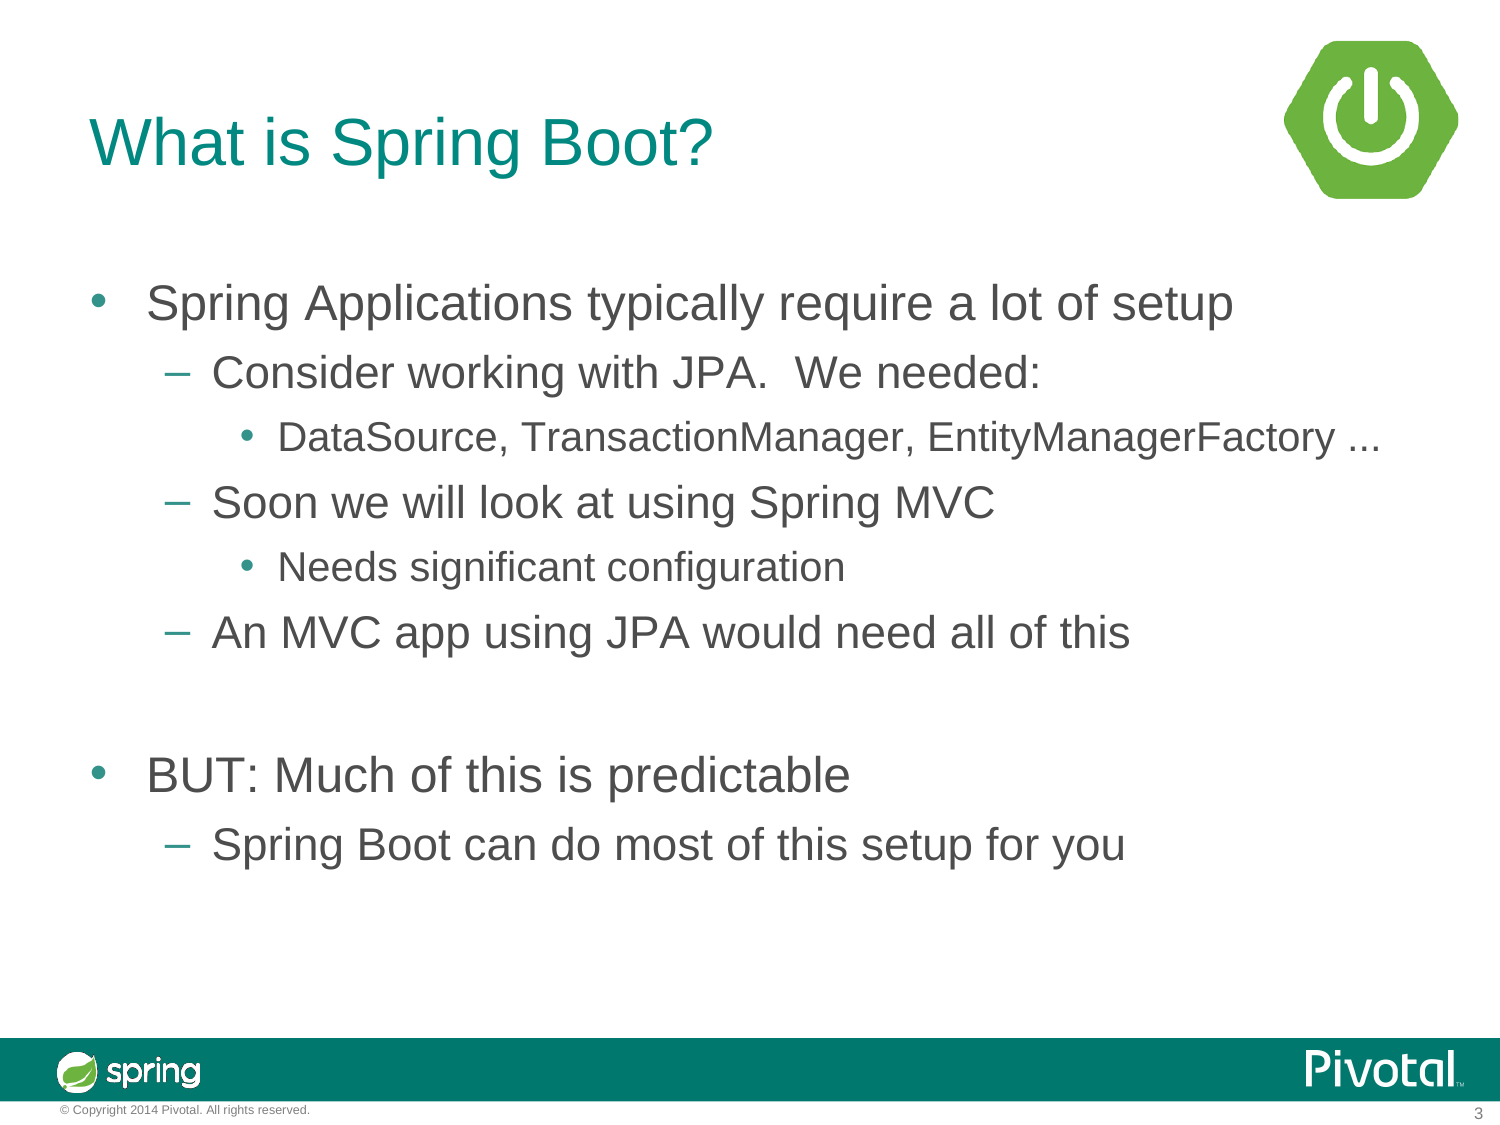

# What is Spring Boot?
Spring Applications typically require a lot of setup
Consider working with JPA. We needed:
DataSource, TransactionManager, EntityManagerFactory ...
Soon we will look at using Spring MVC
Needs significant configuration
An MVC app using JPA would need all of this
BUT: Much of this is predictable
Spring Boot can do most of this setup for you